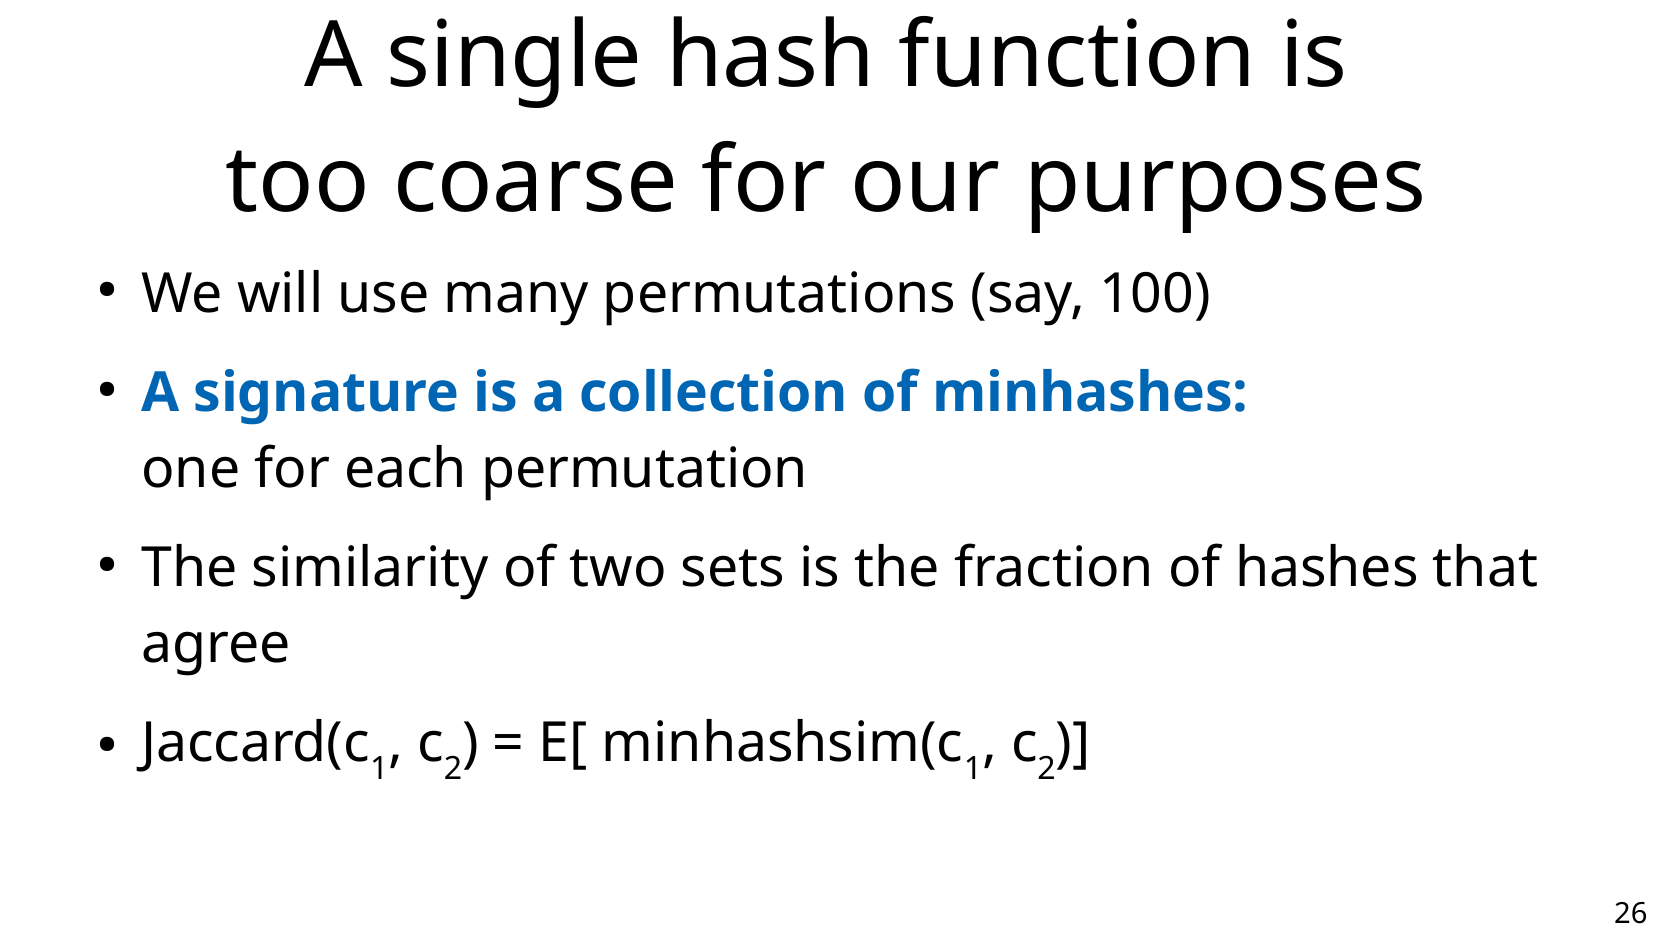

# A single hash function is too coarse for our purposes
We will use many permutations (say, 100)
A signature is a collection of minhashes:
one for each permutation
The similarity of two sets is the fraction of hashes that agree
Jaccard(c1, c2) = E[ minhashsim(c1, c2)]
26